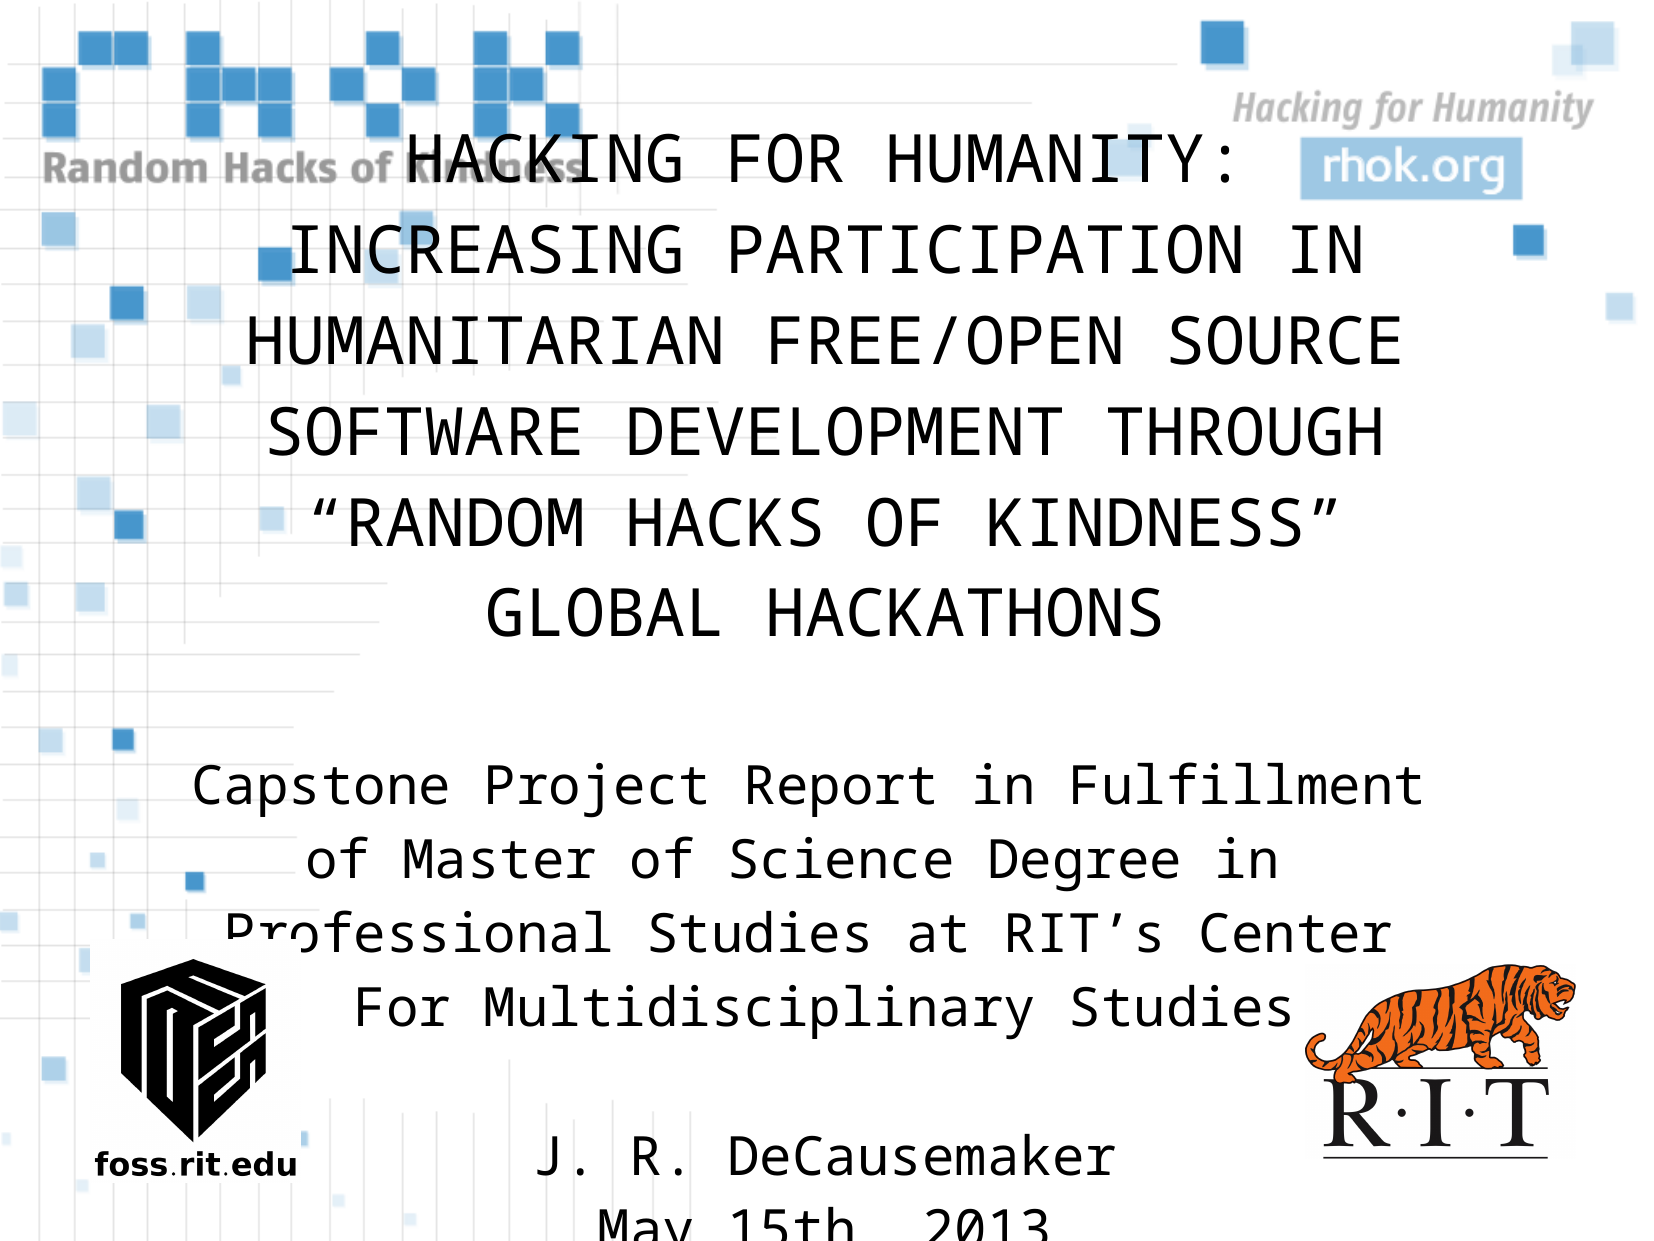

# HACKING FOR HUMANITY:
INCREASING PARTICIPATION IN
HUMANITARIAN FREE/OPEN SOURCE
SOFTWARE DEVELOPMENT THROUGH
“RANDOM HACKS OF KINDNESS”
GLOBAL HACKATHONS
Capstone Project Report in Fulfillment
of Master of Science Degree in
Professional Studies at RIT’s Center
For Multidisciplinary Studies
J. R. DeCausemaker
May 15th, 2013